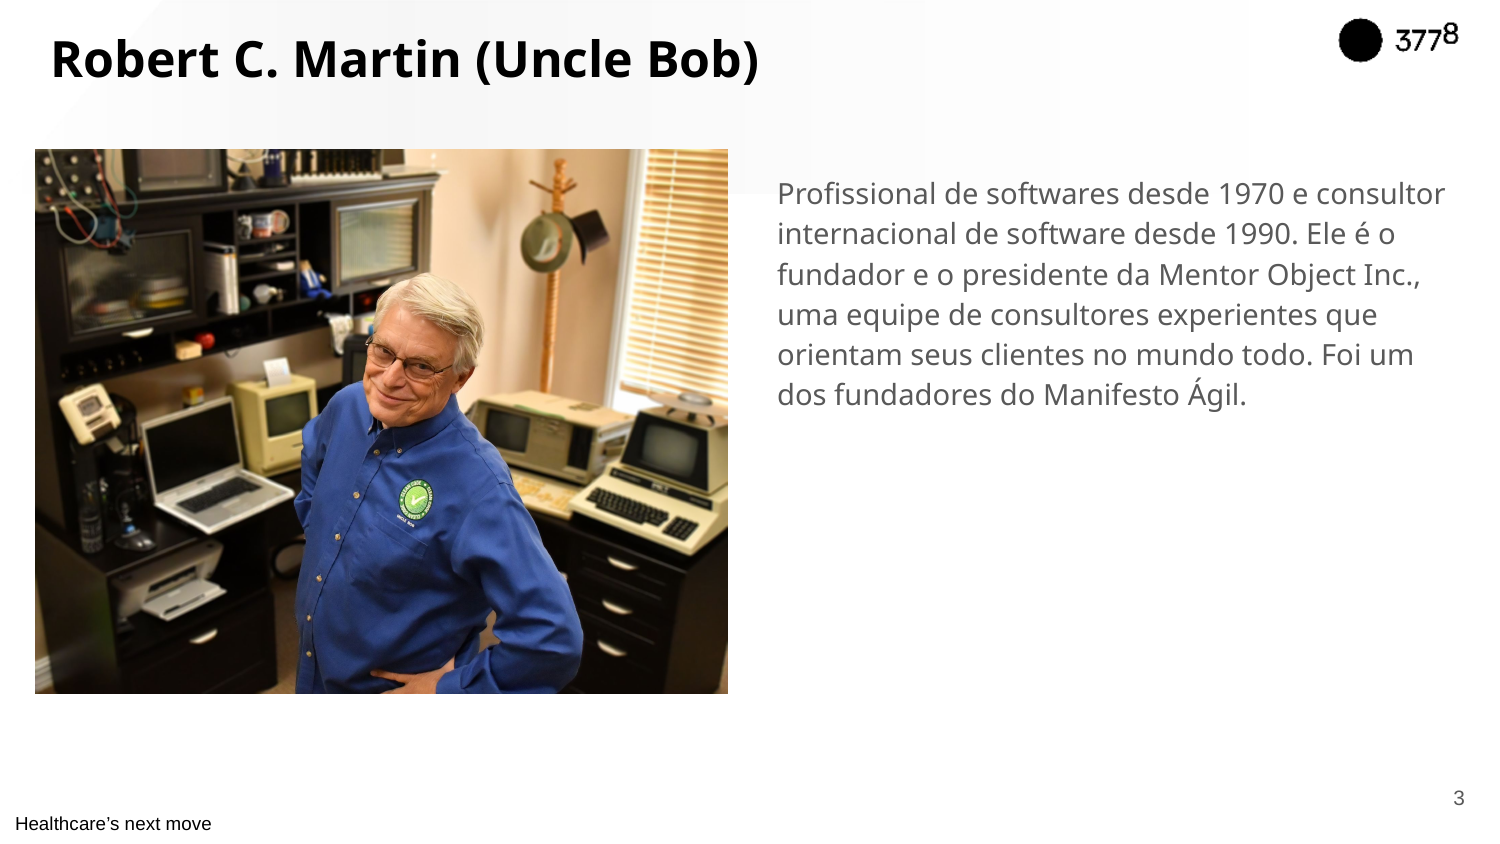

# Robert C. Martin (Uncle Bob)
Profissional de softwares desde 1970 e consultor internacional de software desde 1990. Ele é o fundador e o presidente da Mentor Object Inc., uma equipe de consultores experientes que orientam seus clientes no mundo todo. Foi um dos fundadores do Manifesto Ágil.